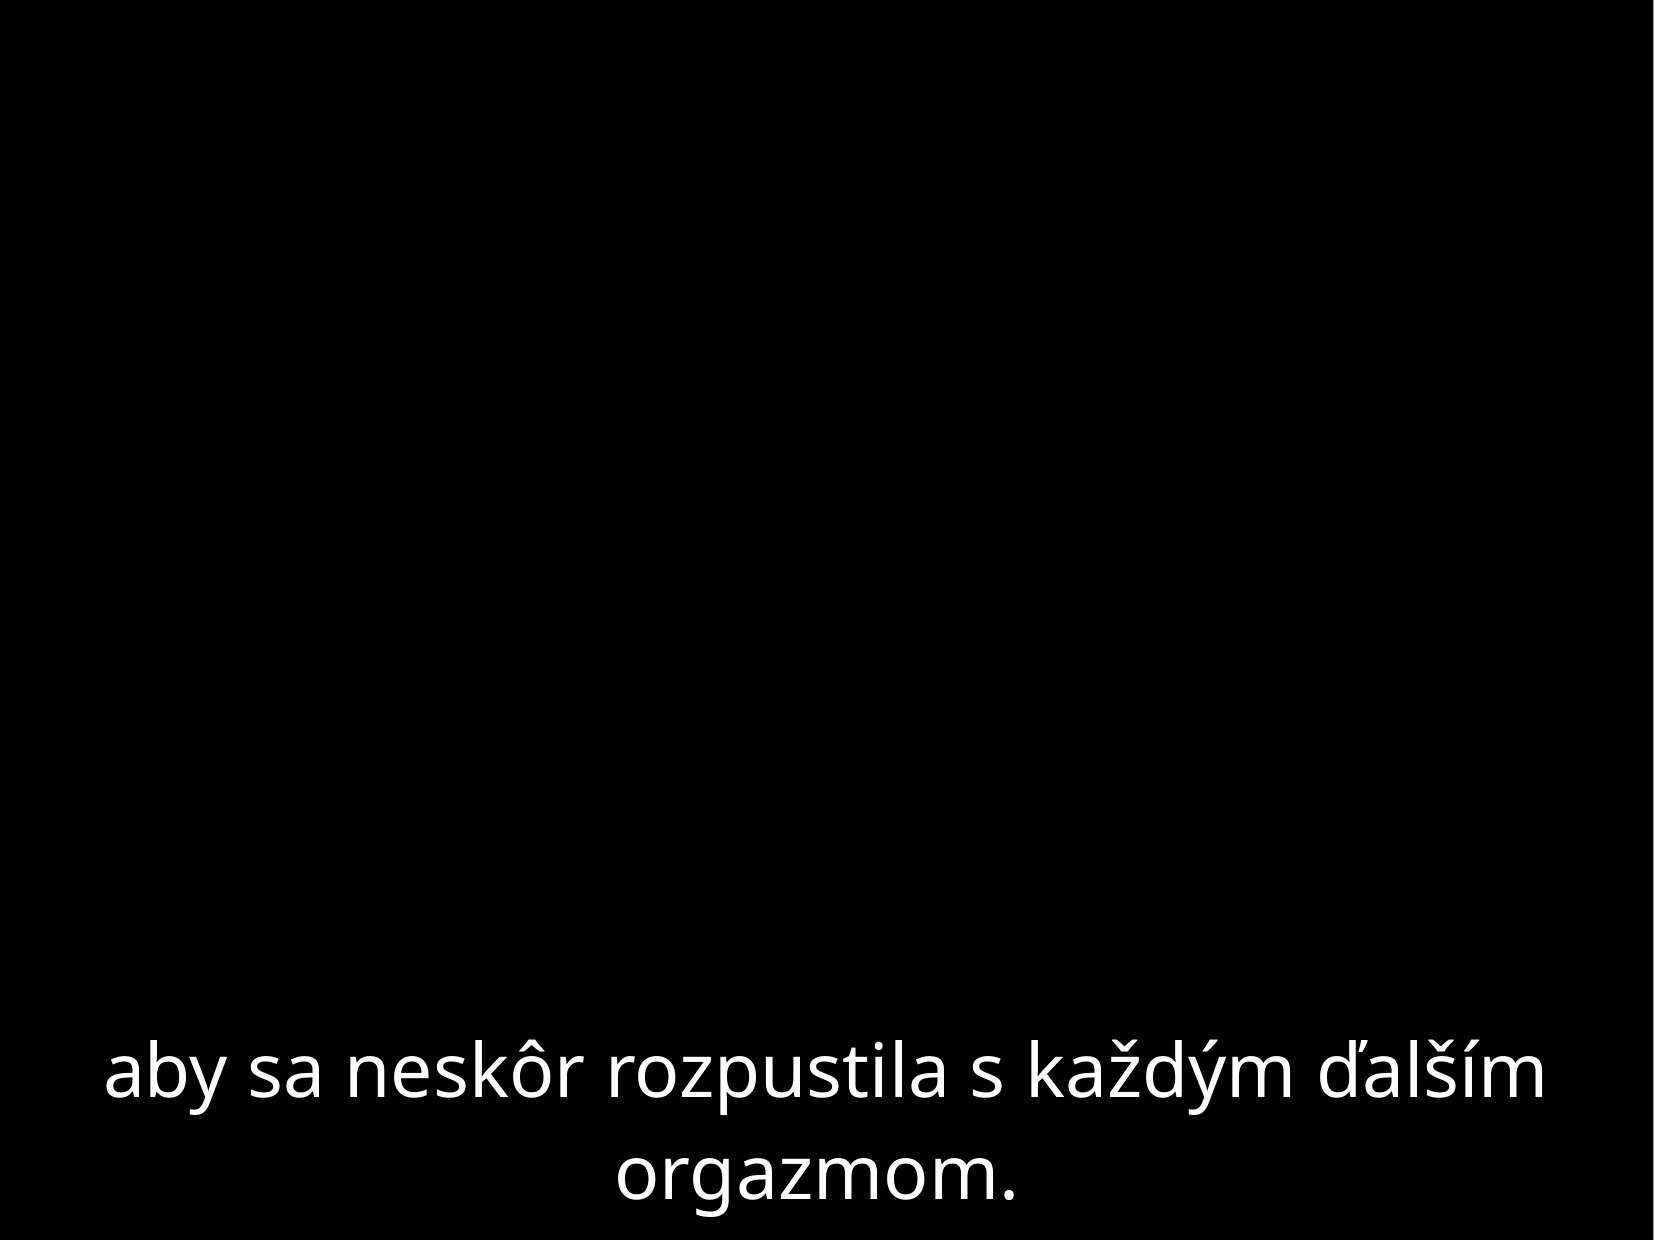

# aby sa neskôr rozpustila s každým ďalším orgazmom.